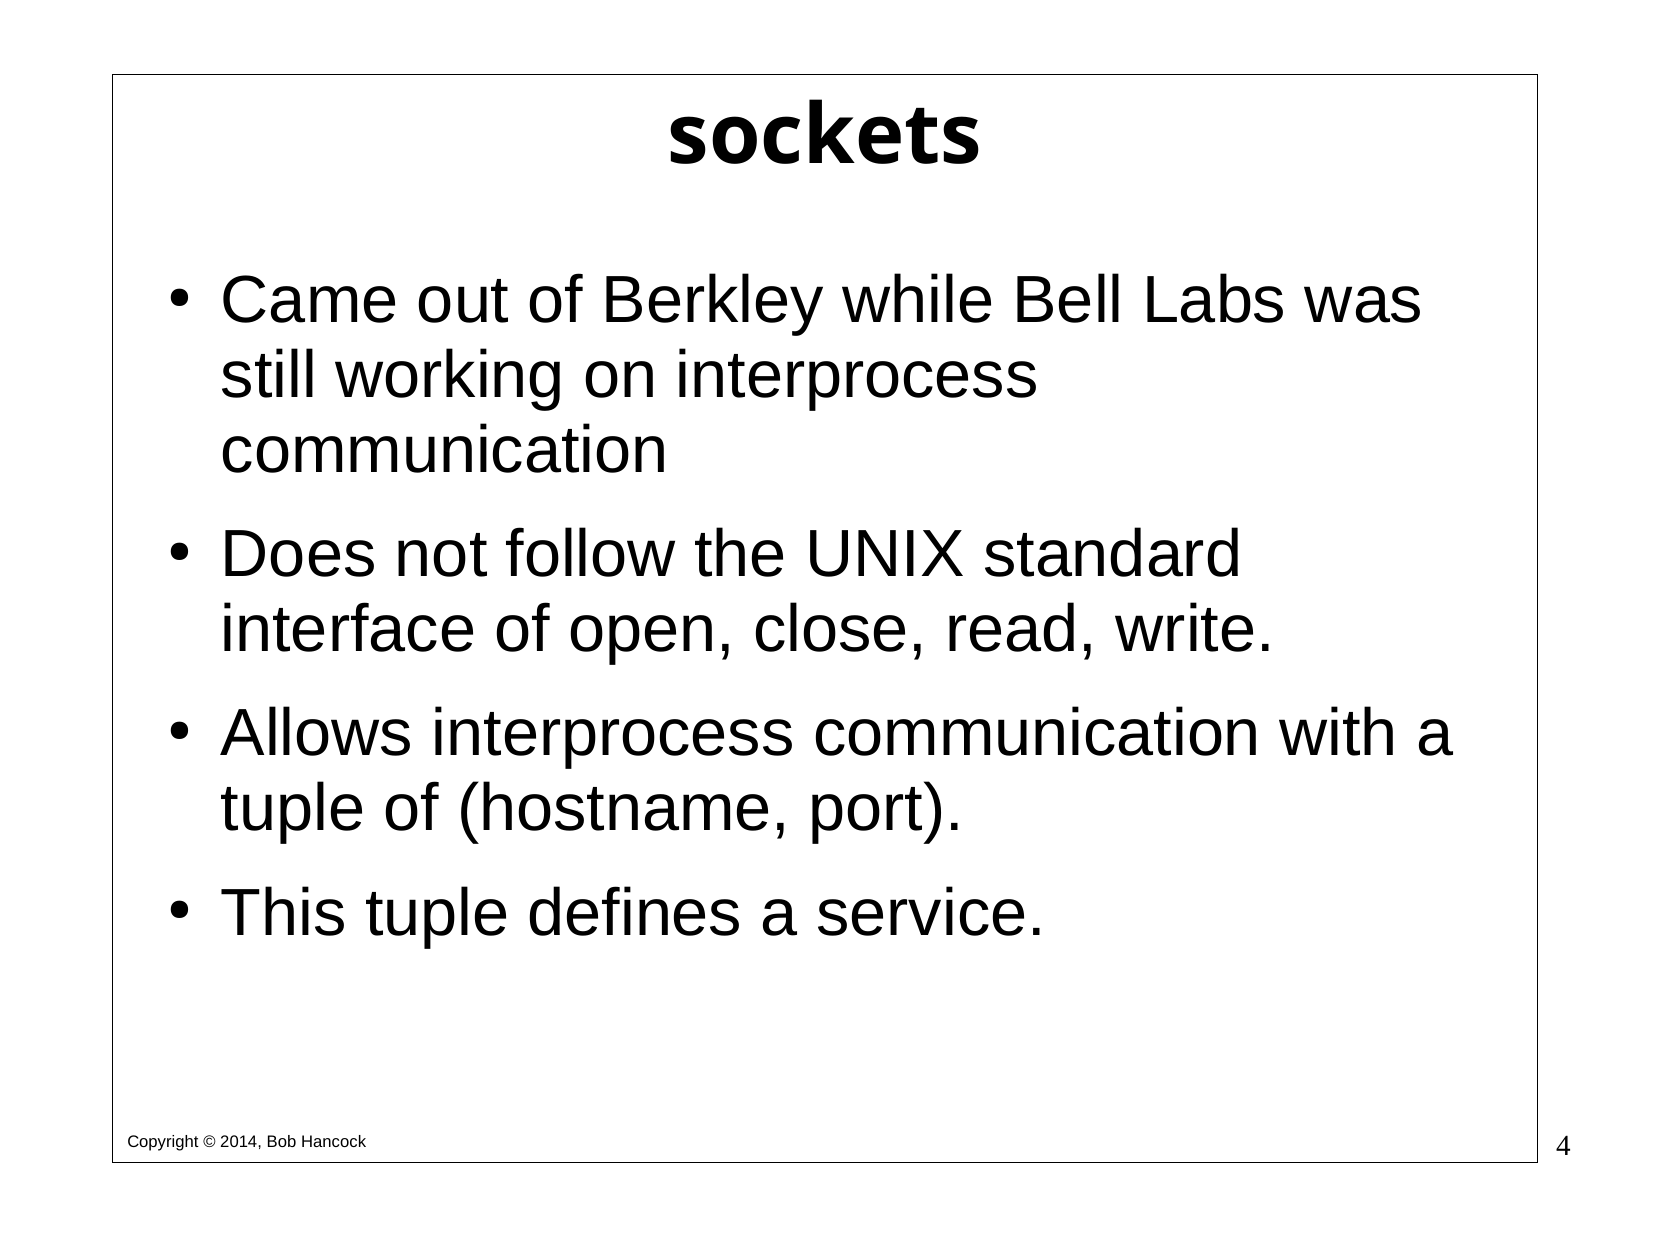

# sockets
Came out of Berkley while Bell Labs was still working on interprocess communication
Does not follow the UNIX standard interface of open, close, read, write.
Allows interprocess communication with a tuple of (hostname, port).
This tuple defines a service.
Copyright © 2014, Bob Hancock
4